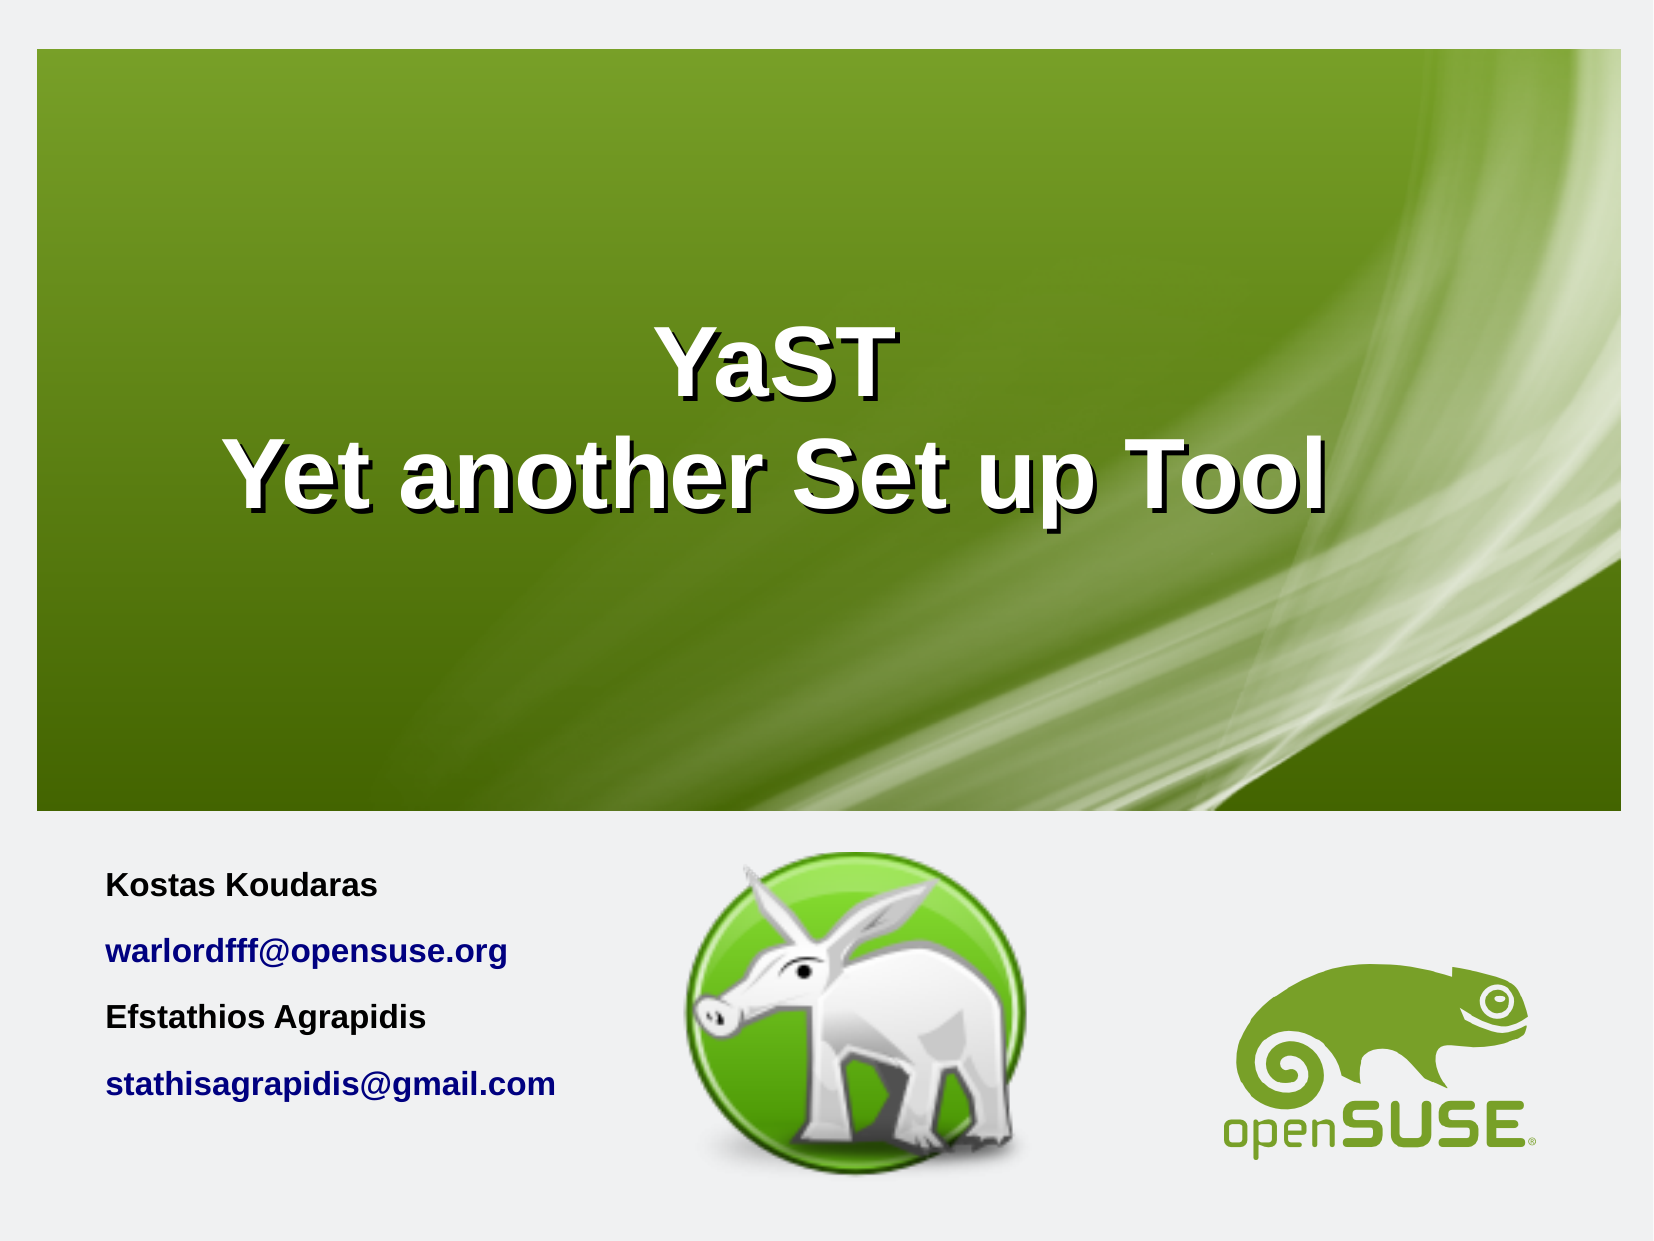

# YaST Yet another Set up Tool
Kostas Koudaras
warlordfff@opensuse.org
Efstathios Agrapidis
stathisagrapidis@gmail.com
1